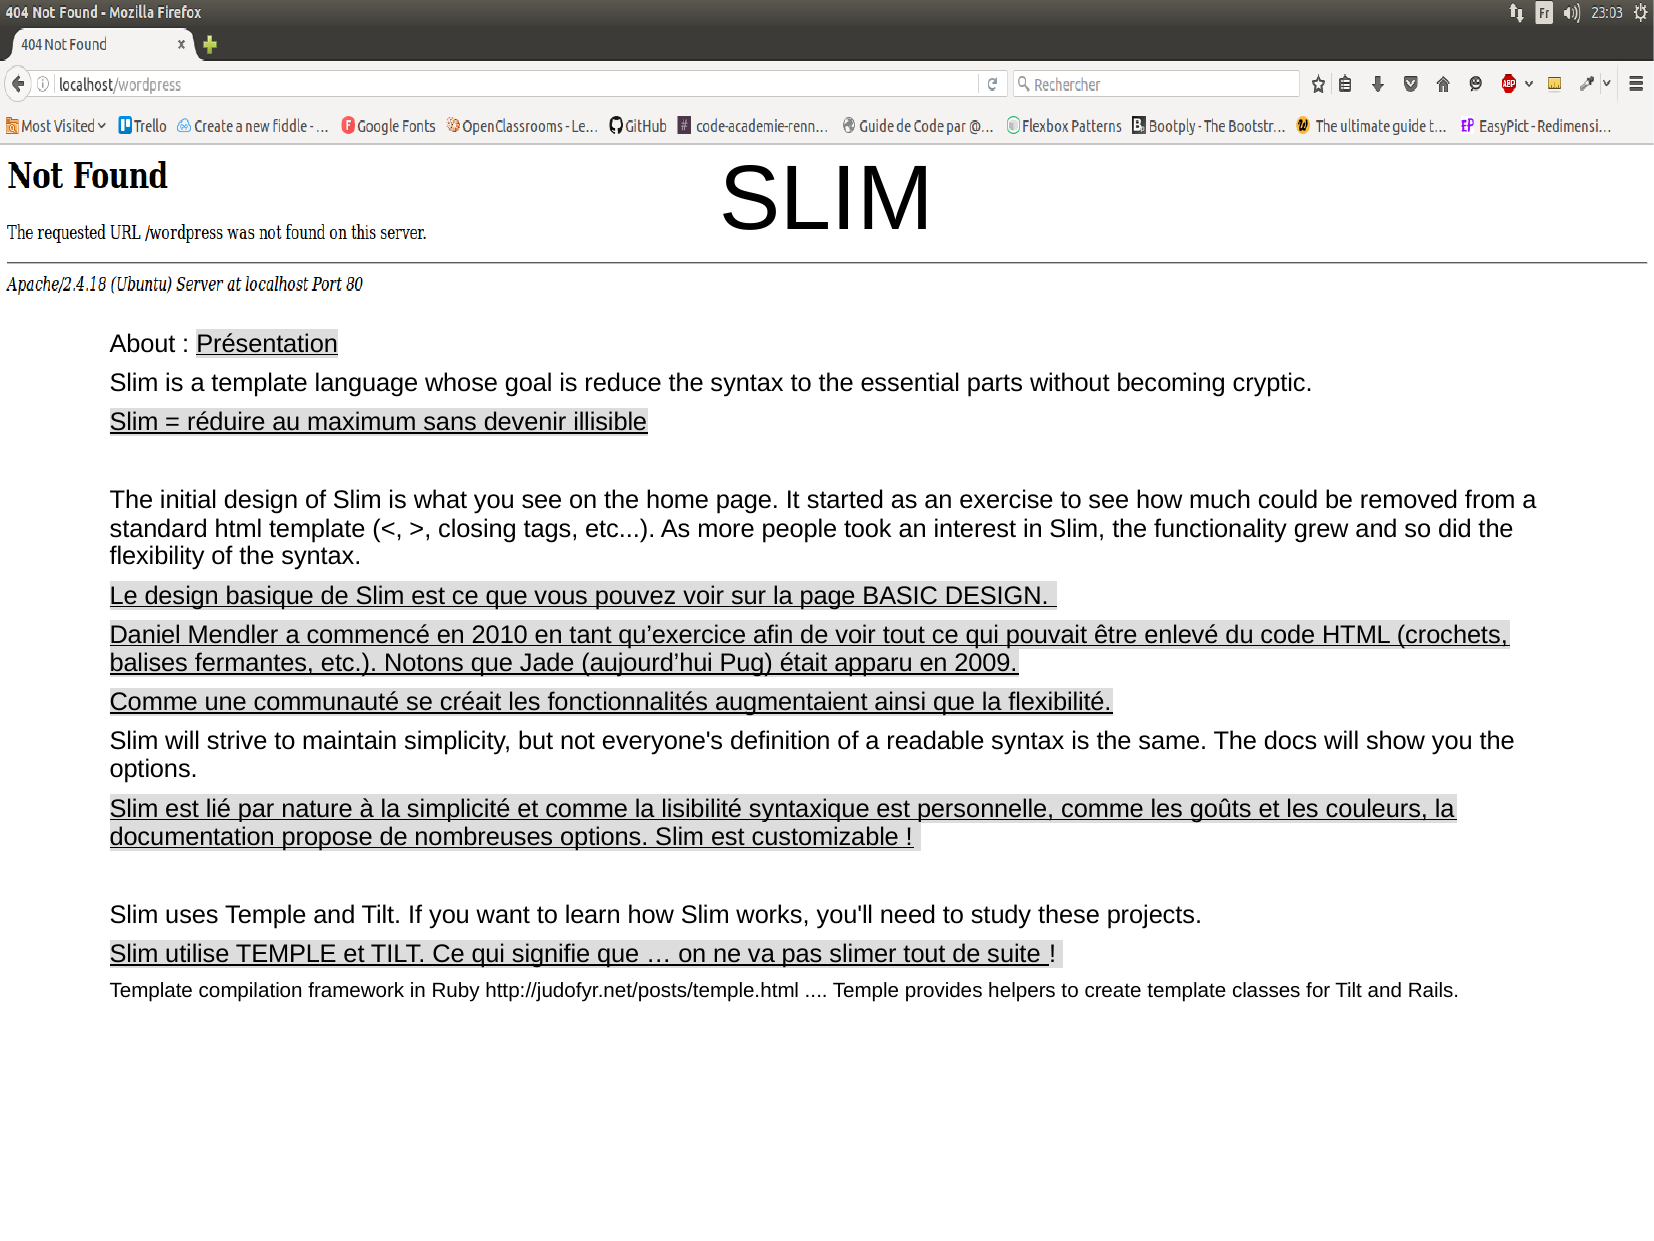

# SLIM
About : Présentation
Slim is a template language whose goal is reduce the syntax to the essential parts without becoming cryptic.
Slim = réduire au maximum sans devenir illisible
The initial design of Slim is what you see on the home page. It started as an exercise to see how much could be removed from a standard html template (<, >, closing tags, etc...). As more people took an interest in Slim, the functionality grew and so did the flexibility of the syntax.
Le design basique de Slim est ce que vous pouvez voir sur la page BASIC DESIGN.
Daniel Mendler a commencé en 2010 en tant qu’exercice afin de voir tout ce qui pouvait être enlevé du code HTML (crochets, balises fermantes, etc.). Notons que Jade (aujourd’hui Pug) était apparu en 2009.
Comme une communauté se créait les fonctionnalités augmentaient ainsi que la flexibilité.
Slim will strive to maintain simplicity, but not everyone's definition of a readable syntax is the same. The docs will show you the options.
Slim est lié par nature à la simplicité et comme la lisibilité syntaxique est personnelle, comme les goûts et les couleurs, la documentation propose de nombreuses options. Slim est customizable !
Slim uses Temple and Tilt. If you want to learn how Slim works, you'll need to study these projects.
Slim utilise TEMPLE et TILT. Ce qui signifie que … on ne va pas slimer tout de suite !
Template compilation framework in Ruby http://judofyr.net/posts/temple.html .... Temple provides helpers to create template classes for Tilt and Rails.